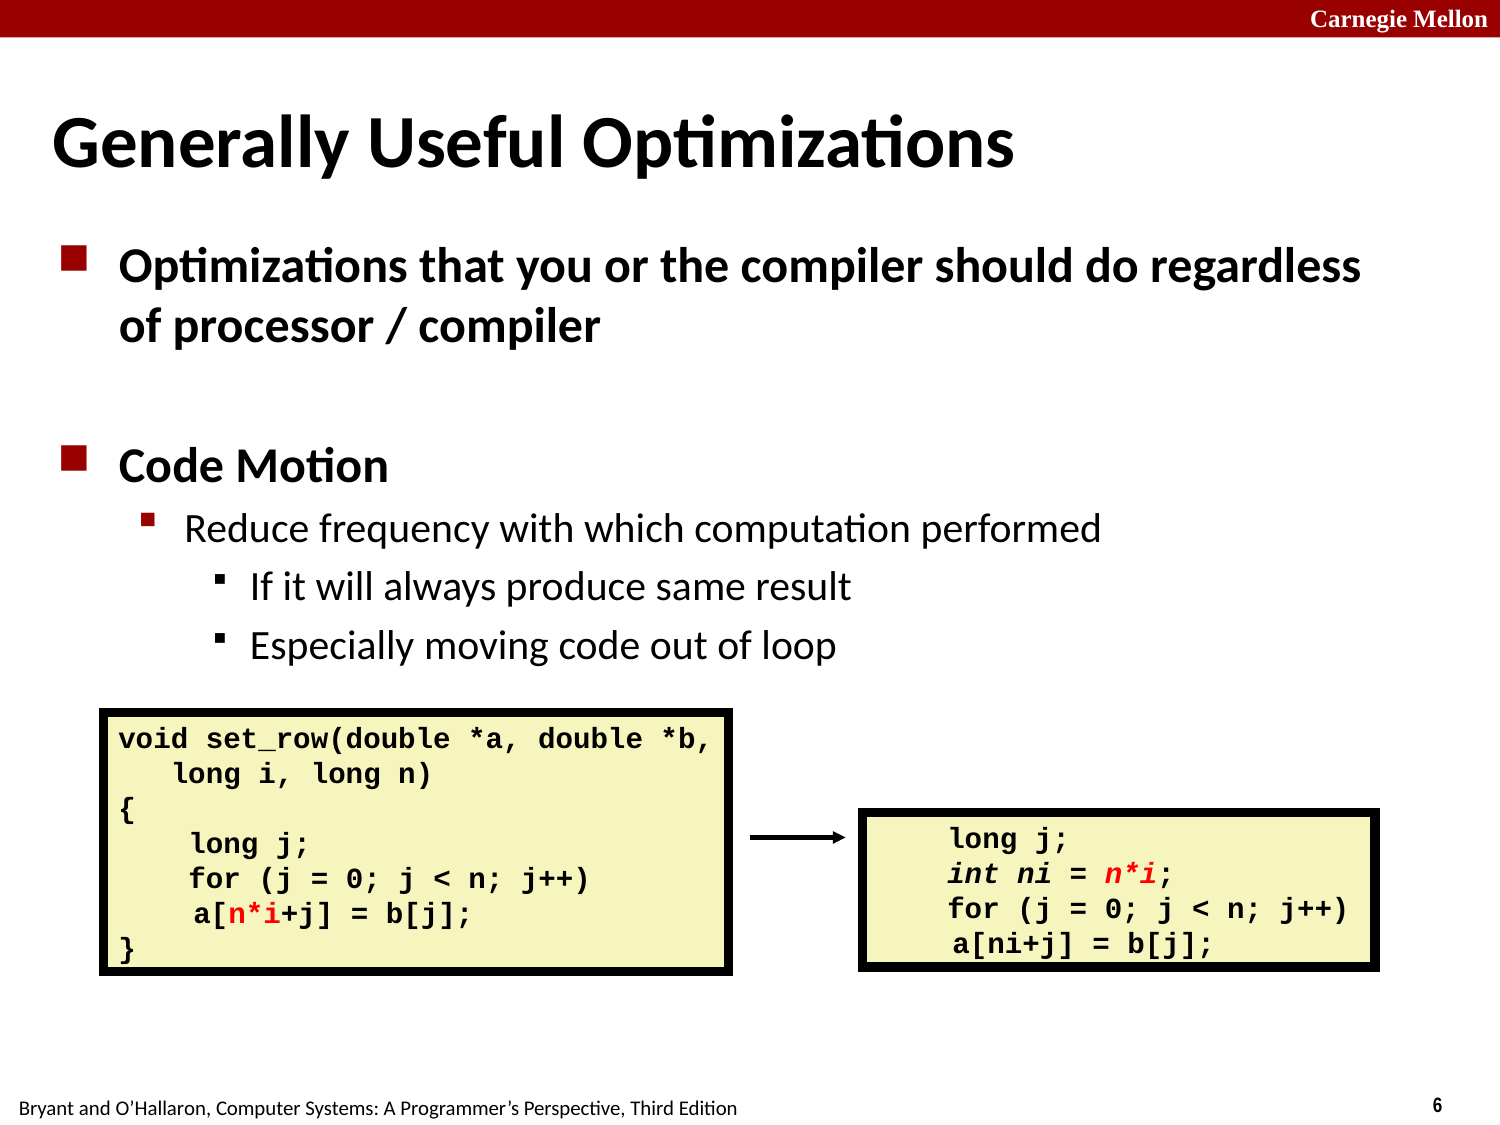

# Generally Useful Optimizations
Optimizations that you or the compiler should do regardless of processor / compiler
Code Motion
Reduce frequency with which computation performed
If it will always produce same result
Especially moving code out of loop
void set_row(double *a, double *b,
 long i, long n)
{
 long j;
 for (j = 0; j < n; j++)
	a[n*i+j] = b[j];
}
 long j;
 int ni = n*i;
 for (j = 0; j < n; j++)
	a[ni+j] = b[j];